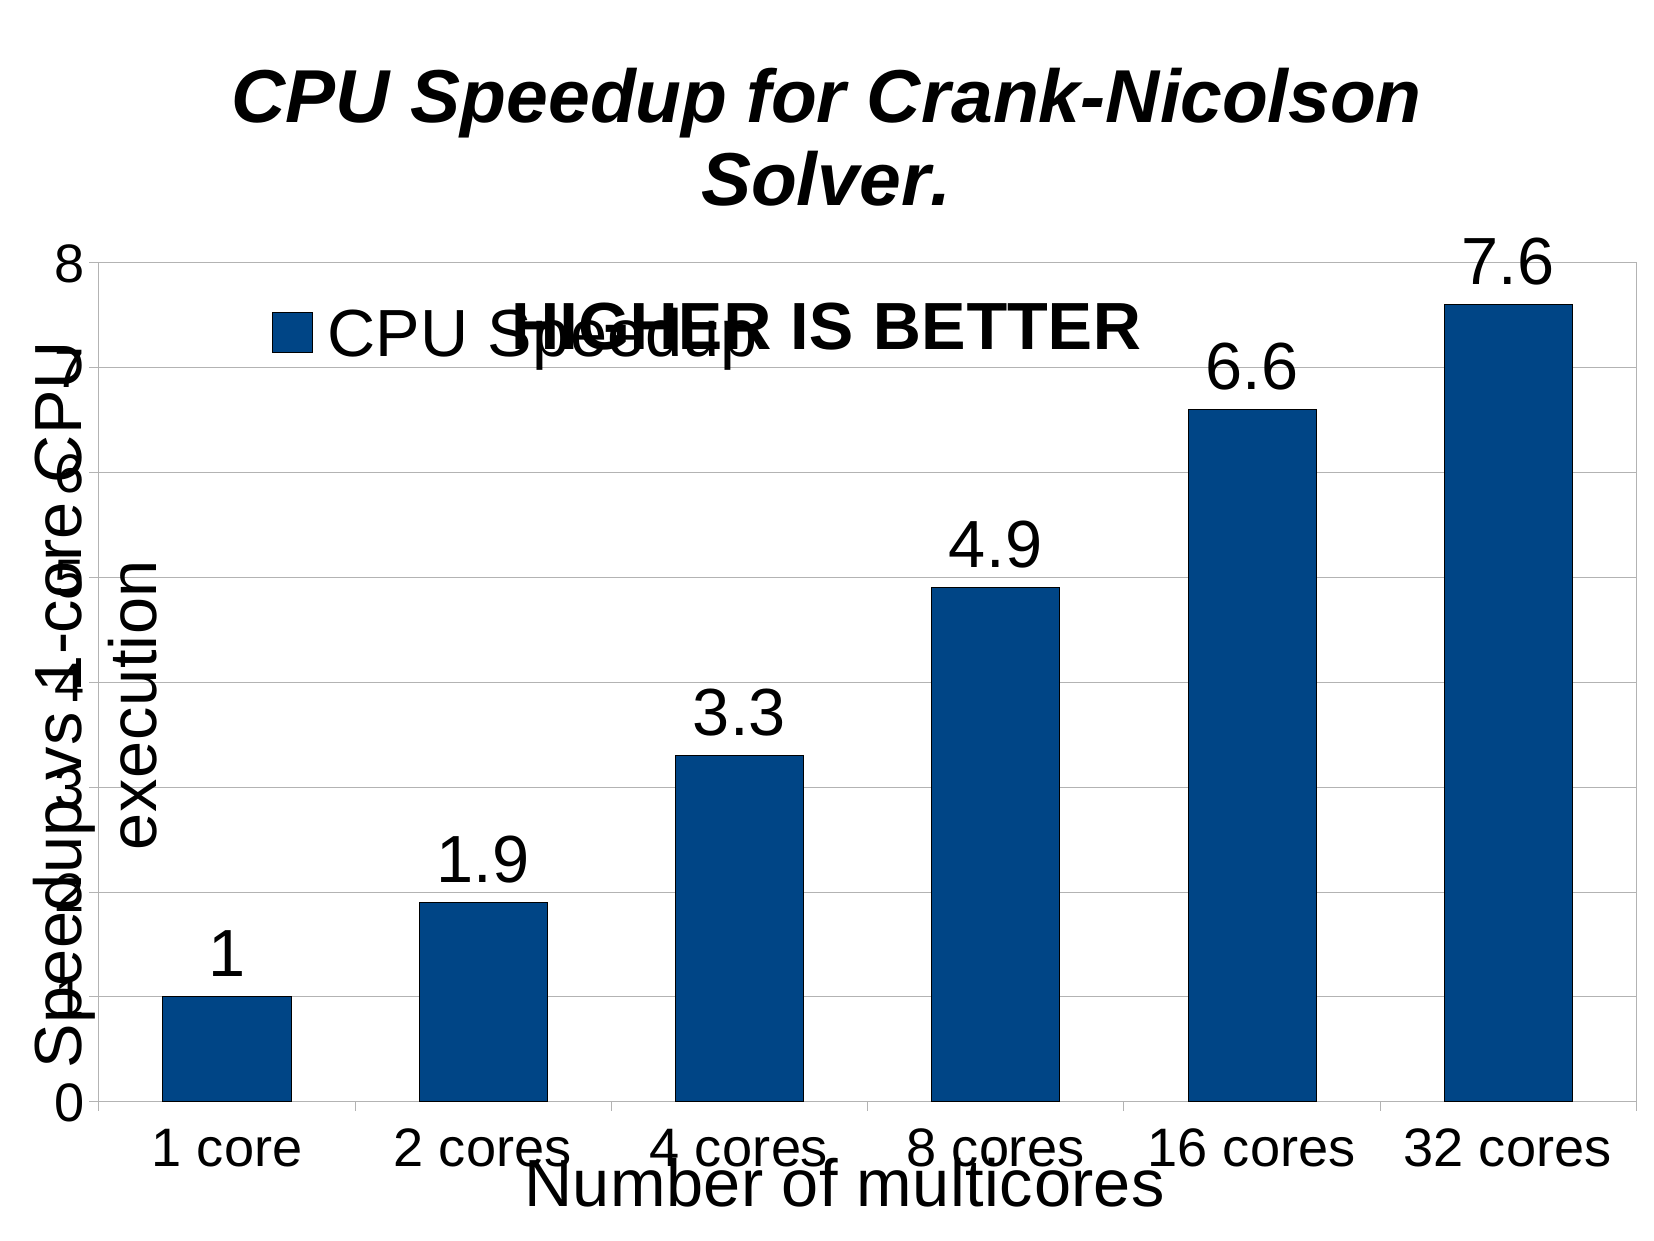

### Chart: CPU Speedup for Crank-Nicolson Solver.
HIGHER IS BETTER
| Category | CPU Speedup |
|---|---|
| 1 core | 1.0 |
| 2 cores | 1.9 |
| 4 cores | 3.3 |
| 8 cores | 4.9 |
| 16 cores | 6.6 |
| 32 cores | 7.6 |